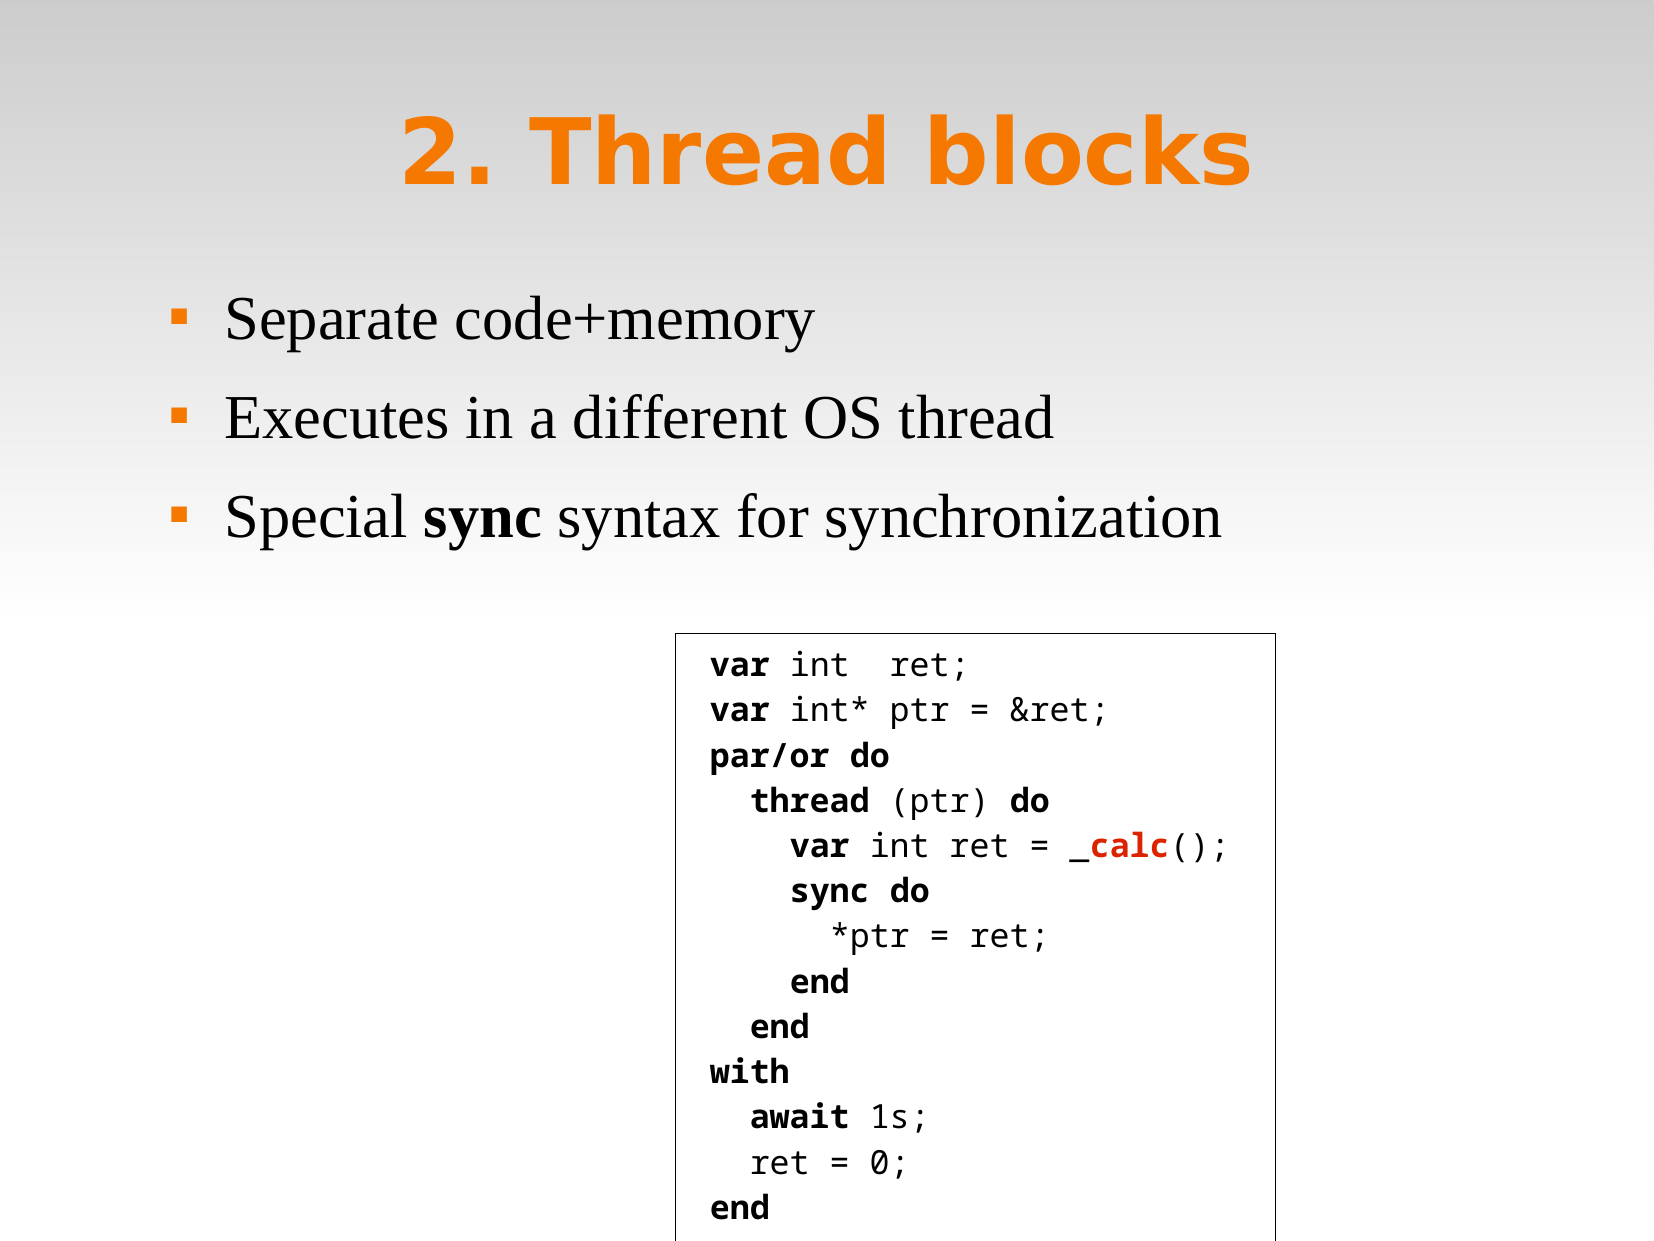

# 2. Thread blocks
Separate code+memory
Executes in a different OS thread
Special sync syntax for synchronization
 var int ret;
 var int* ptr = &ret;
 par/or do
 thread (ptr) do
 var int ret = _calc();
 sync do
 *ptr = ret;
 end
 end
 with
 await 1s;
 ret = 0;
 end
 retrun ret;